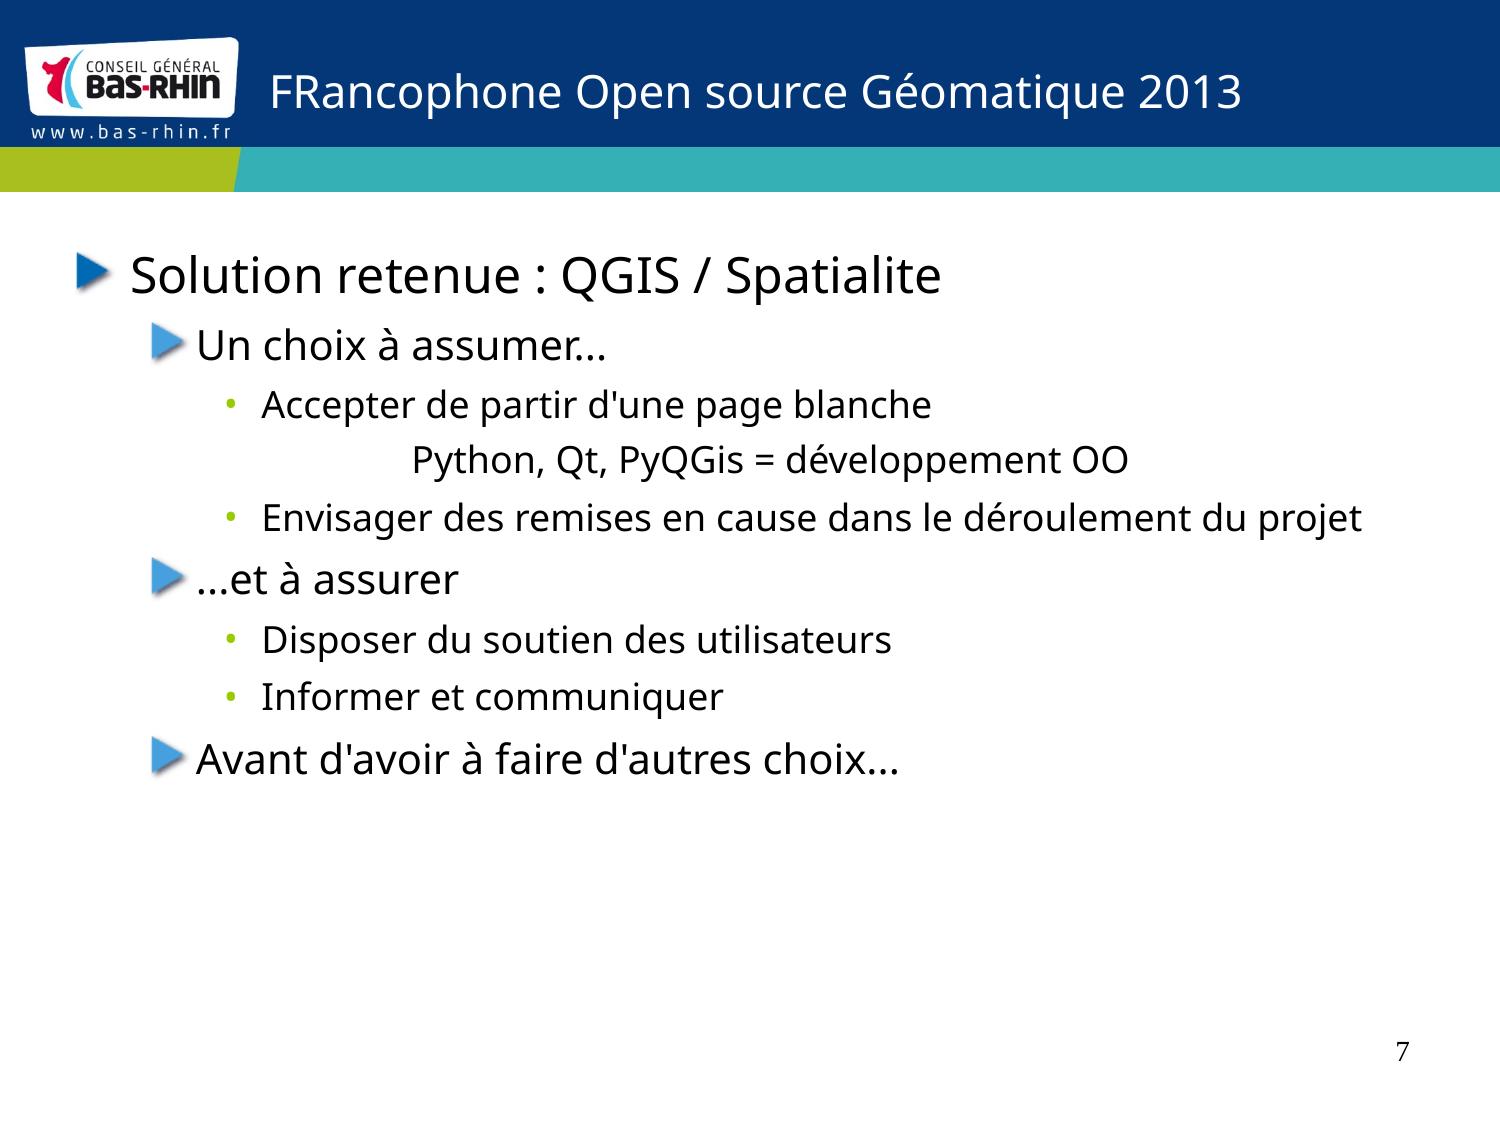

# FRancophone Open source Géomatique 2013
Solution retenue : QGIS / Spatialite
Un choix à assumer...
Accepter de partir d'une page blanche
Python, Qt, PyQGis = développement OO
Envisager des remises en cause dans le déroulement du projet
...et à assurer
Disposer du soutien des utilisateurs
Informer et communiquer
Avant d'avoir à faire d'autres choix...
7